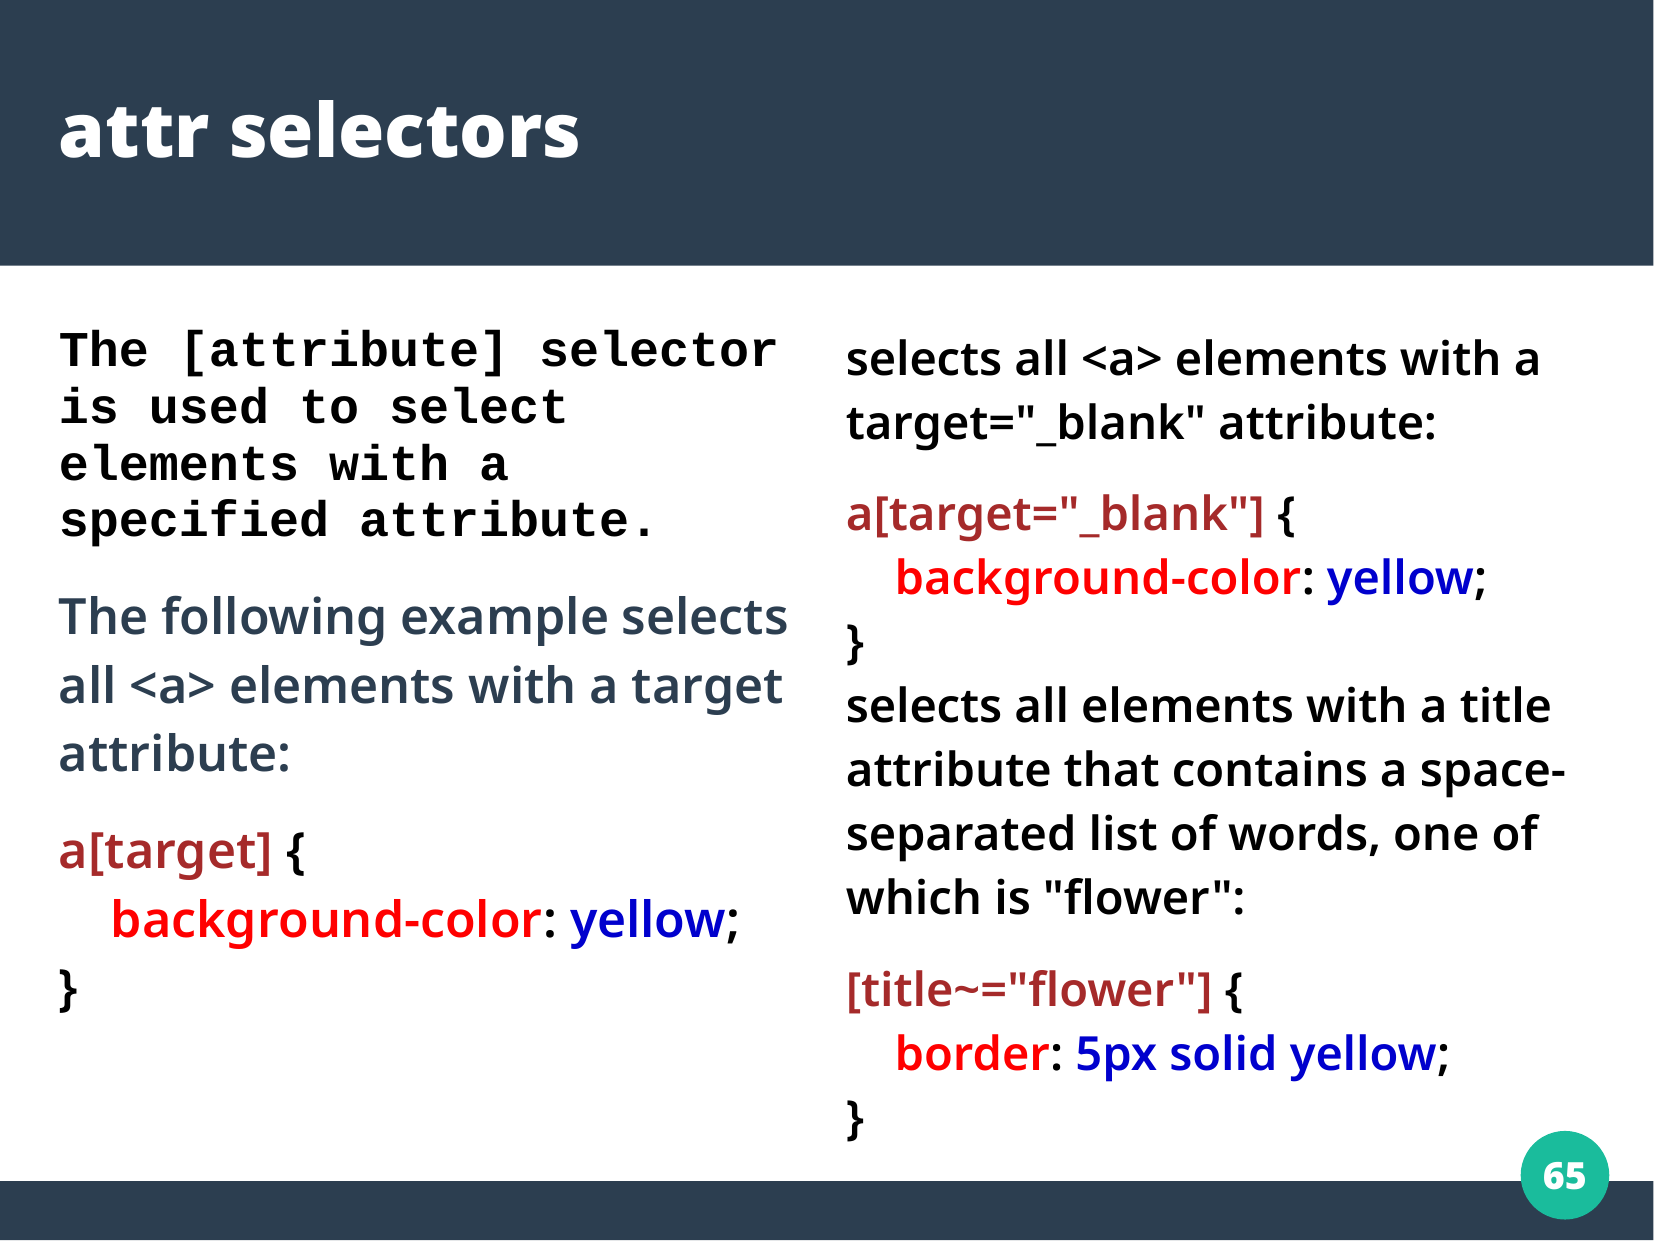

# attr selectors
The [attribute] selector is used to select elements with a specified attribute.
The following example selects all <a> elements with a target attribute:
a[target] {
    background-color: yellow;
}
selects all <a> elements with a target="_blank" attribute:
a[target="_blank"] {
    background-color: yellow;
}
selects all elements with a title attribute that contains a space-separated list of words, one of which is "flower":
[title~="flower"] {
    border: 5px solid yellow;
}
65